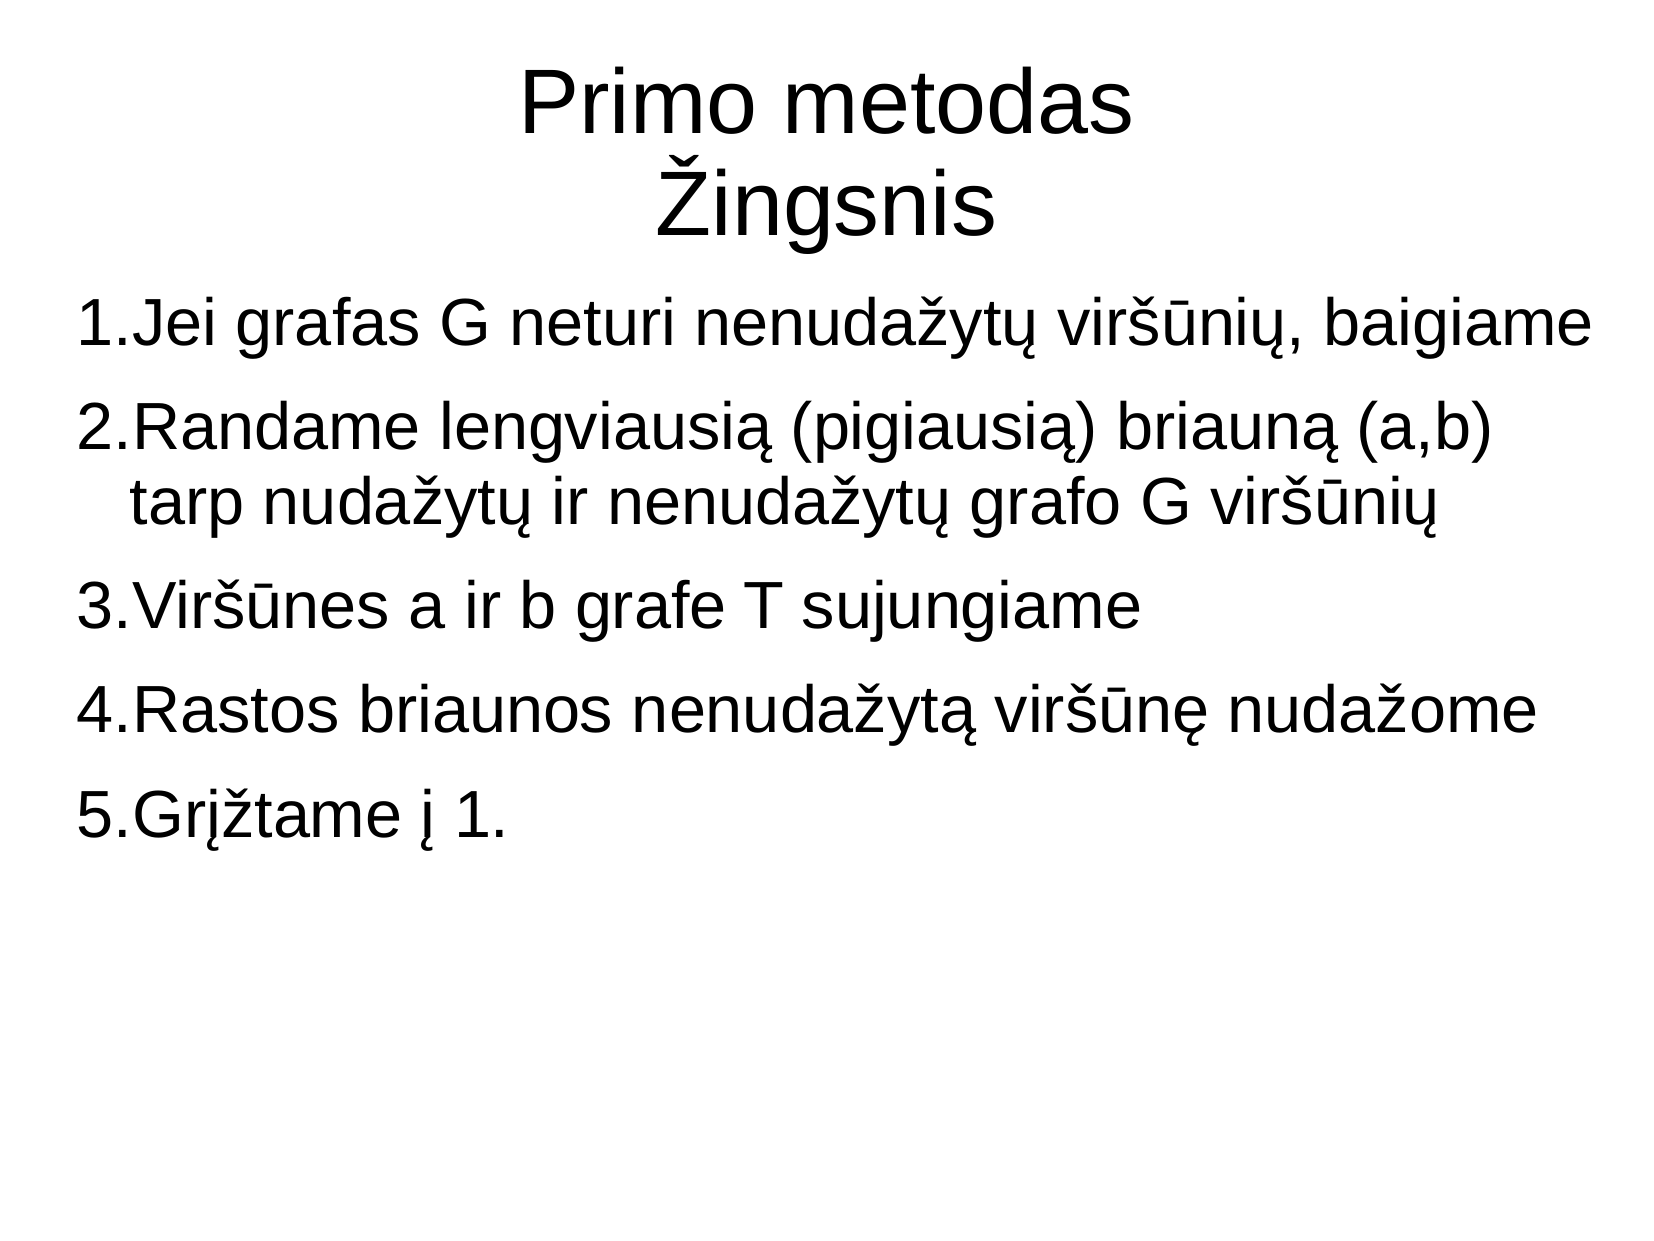

# Primo metodas Žingsnis
Jei grafas G neturi nenudažytų viršūnių, baigiame
Randame lengviausią (pigiausią) briauną (a,b) tarp nudažytų ir nenudažytų grafo G viršūnių
Viršūnes a ir b grafe T sujungiame
Rastos briaunos nenudažytą viršūnę nudažome
Grįžtame į 1.